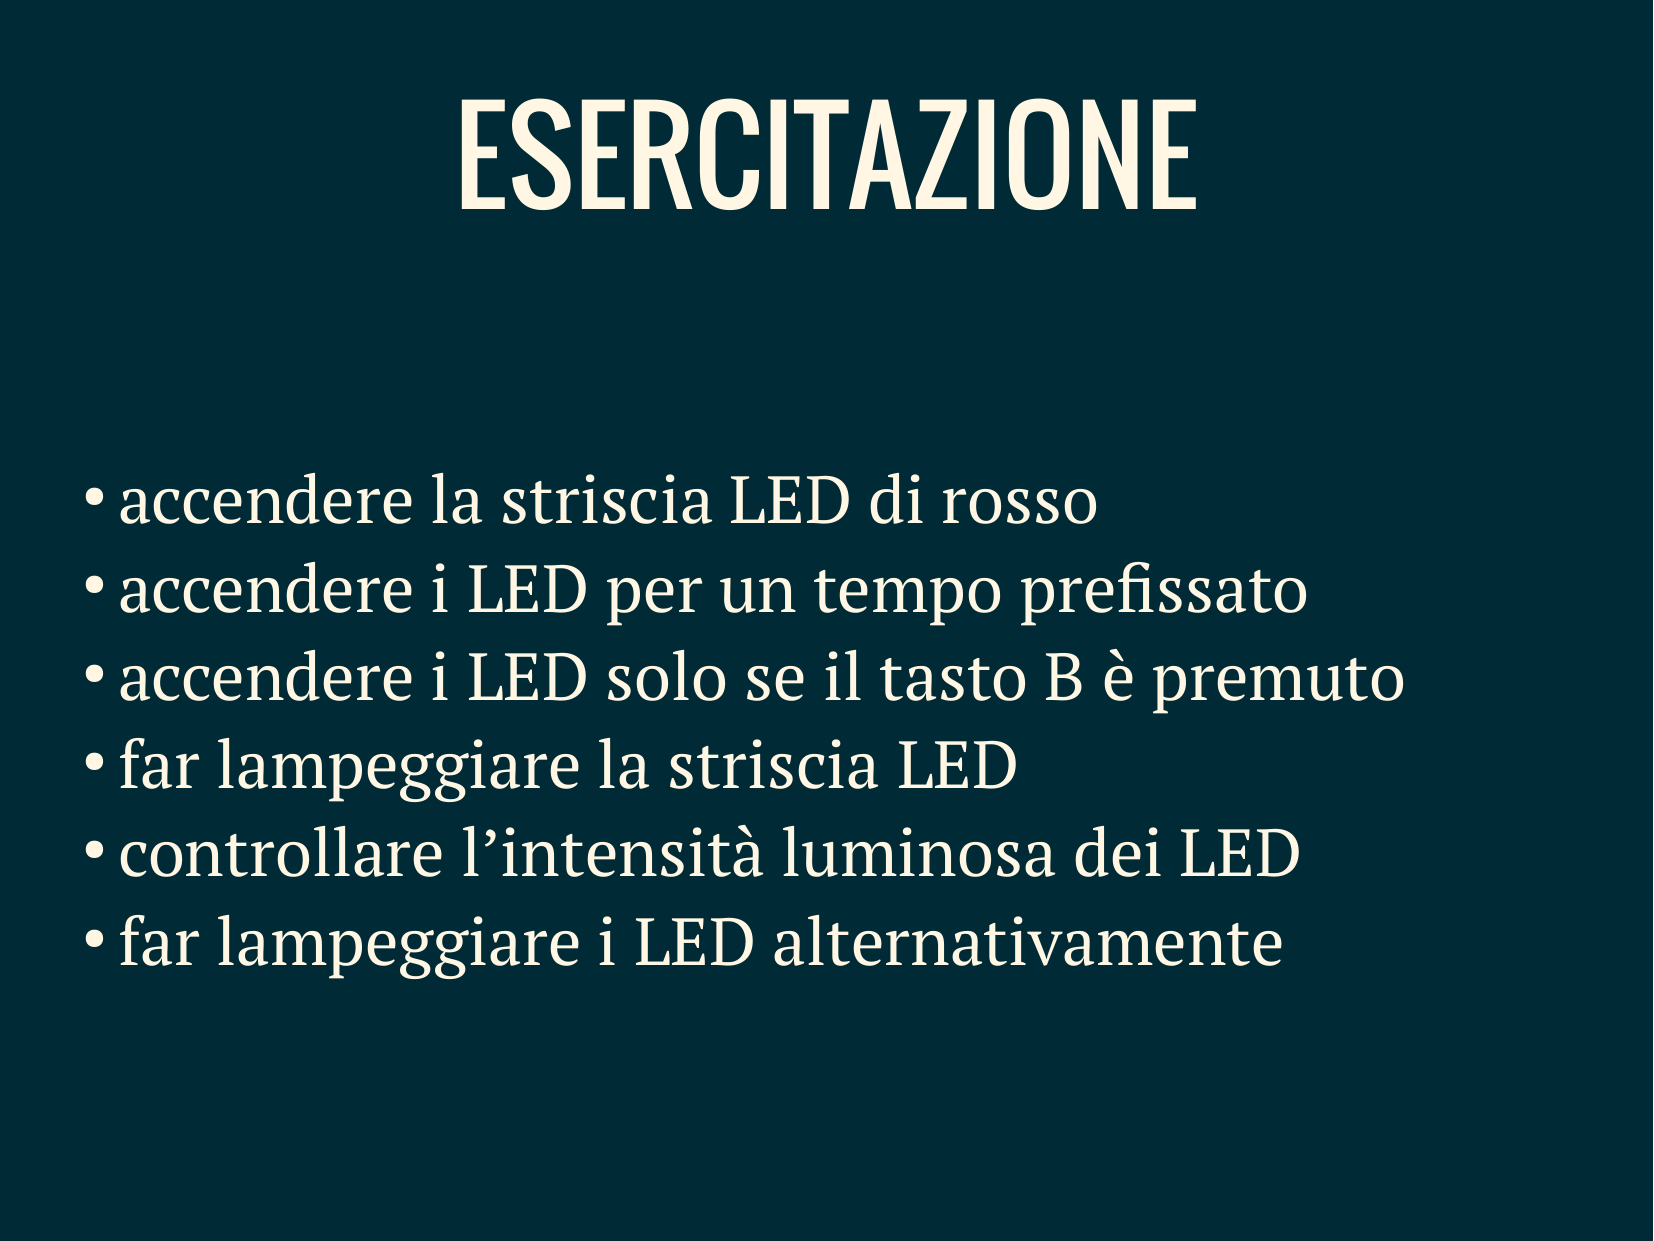

# ESERCITAZIONE
accendere la striscia LED di rosso
accendere i LED per un tempo prefissato
accendere i LED solo se il tasto B è premuto
far lampeggiare la striscia LED
controllare l’intensità luminosa dei LED
far lampeggiare i LED alternativamente